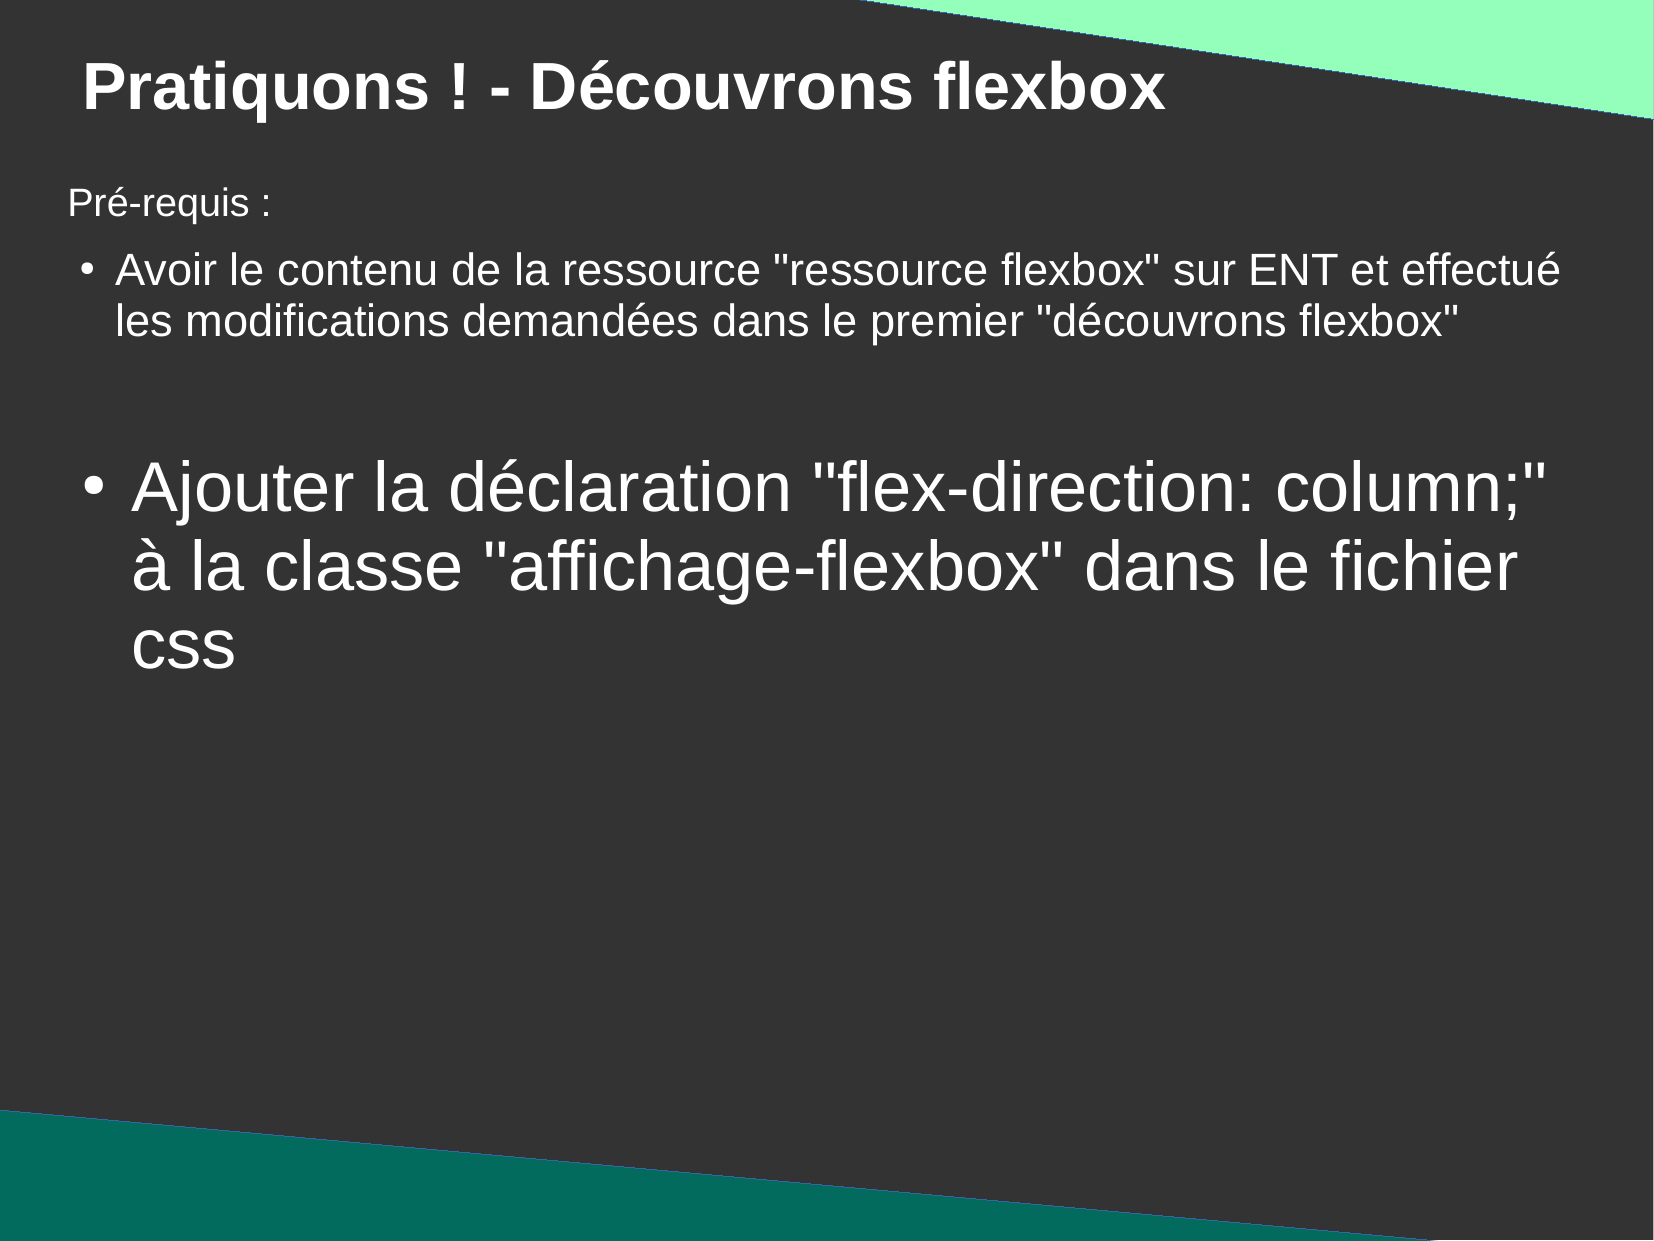

# Pratiquons ! - Découvrons flexbox
Pré-requis :
Avoir le contenu de la ressource "ressource flexbox" sur ENT et effectué les modifications demandées dans le premier "découvrons flexbox"
Ajouter la déclaration "flex-direction: column;" à la classe "affichage-flexbox" dans le fichier css